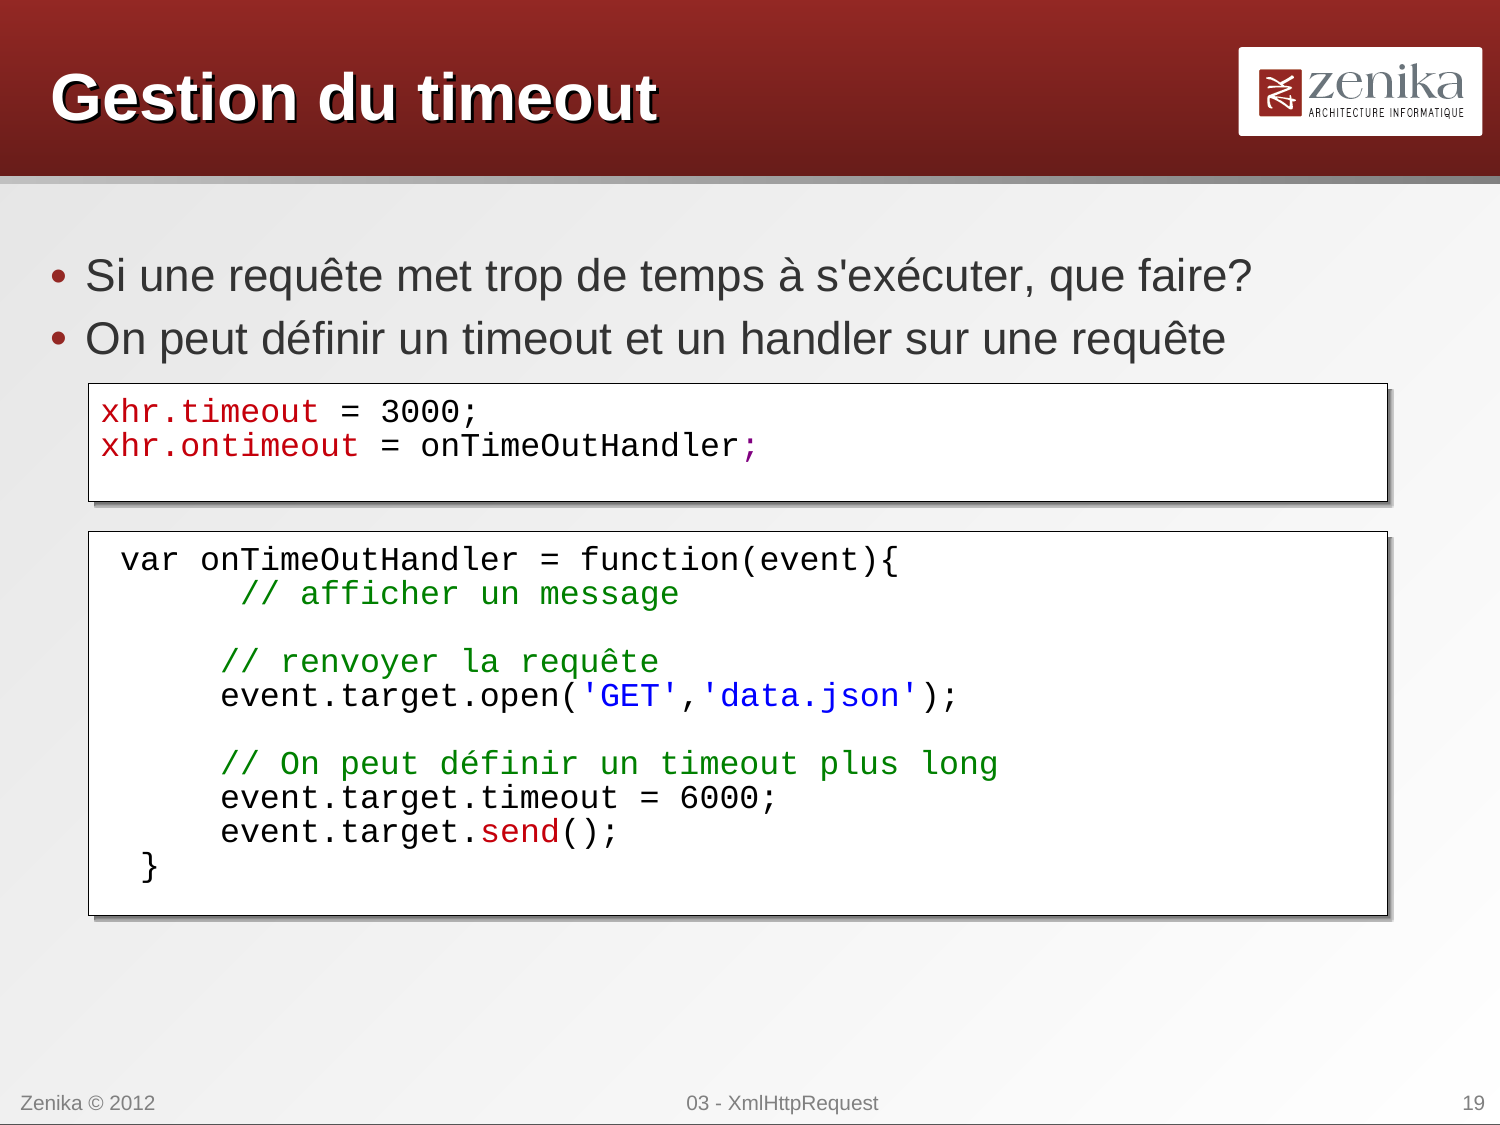

# Gestion du timeout
Si une requête met trop de temps à s'exécuter, que faire?
On peut définir un timeout et un handler sur une requête
xhr.timeout = 3000;
xhr.ontimeout = onTimeOutHandler;
 var onTimeOutHandler = function(event){
 // afficher un message
 // renvoyer la requête
 event.target.open('GET','data.json');
 // On peut définir un timeout plus long
 event.target.timeout = 6000;
 event.target.send();
 }